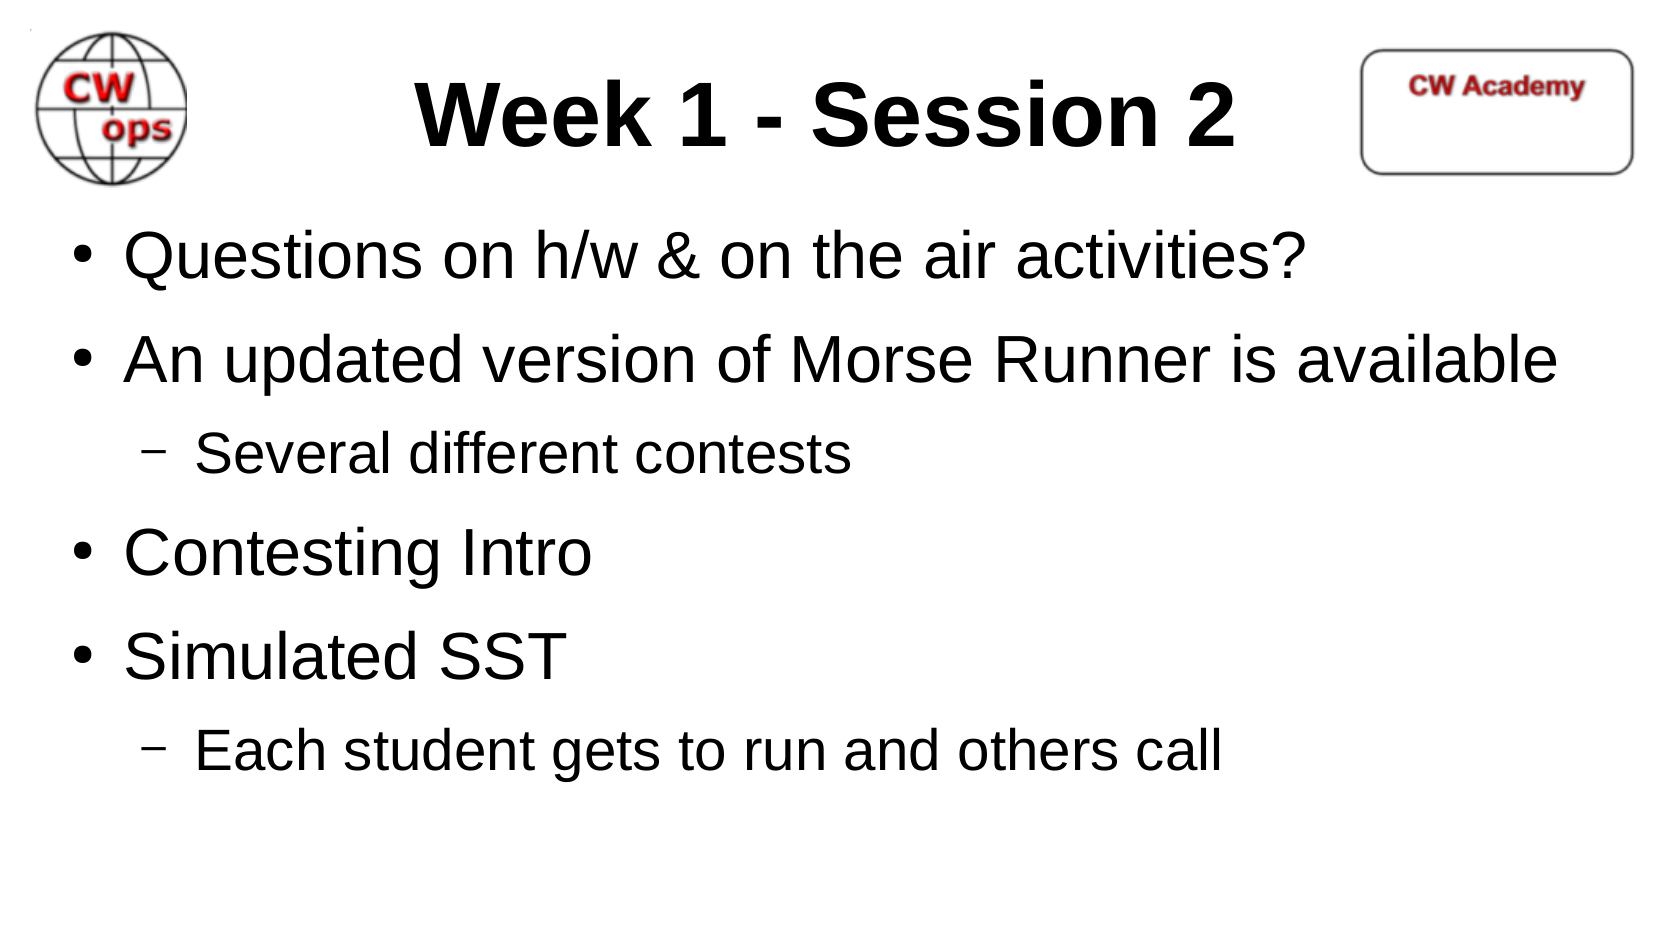

# Week 1 - Session 2
Questions on h/w & on the air activities?
An updated version of Morse Runner is available
Several different contests
Contesting Intro
Simulated SST
Each student gets to run and others call